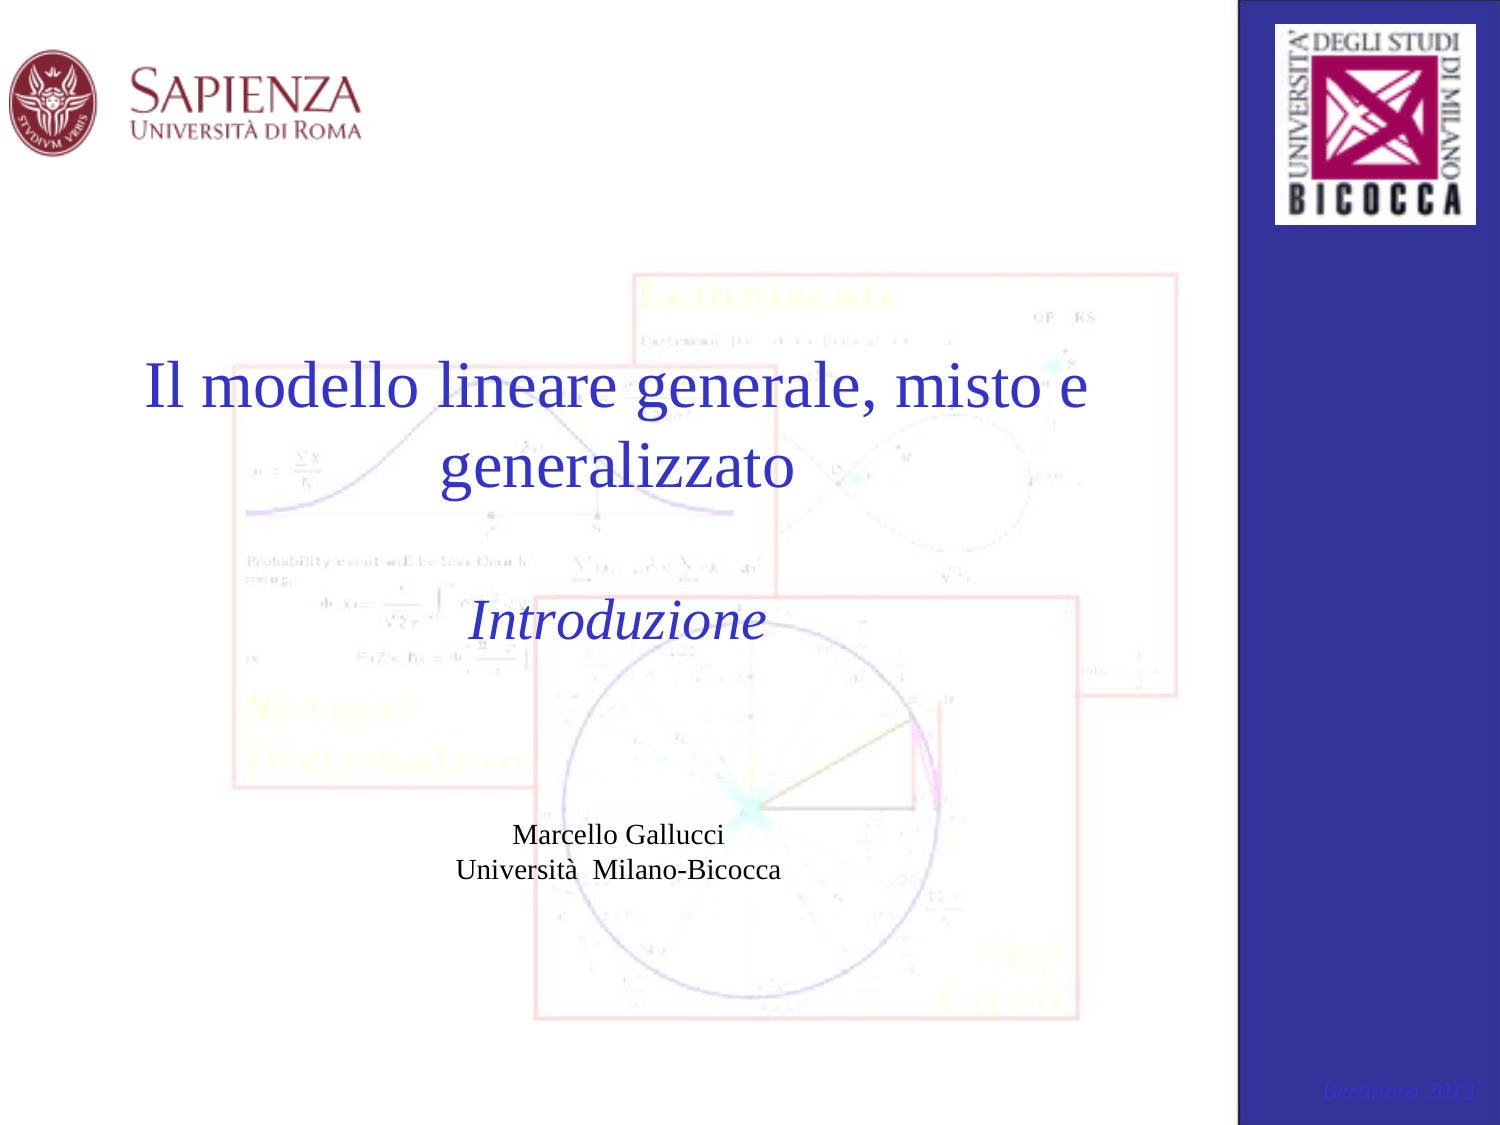

# Il modello lineare generale, misto e generalizzato Introduzione
Marcello Gallucci
Università Milano-Bicocca
Bertinoro 2013